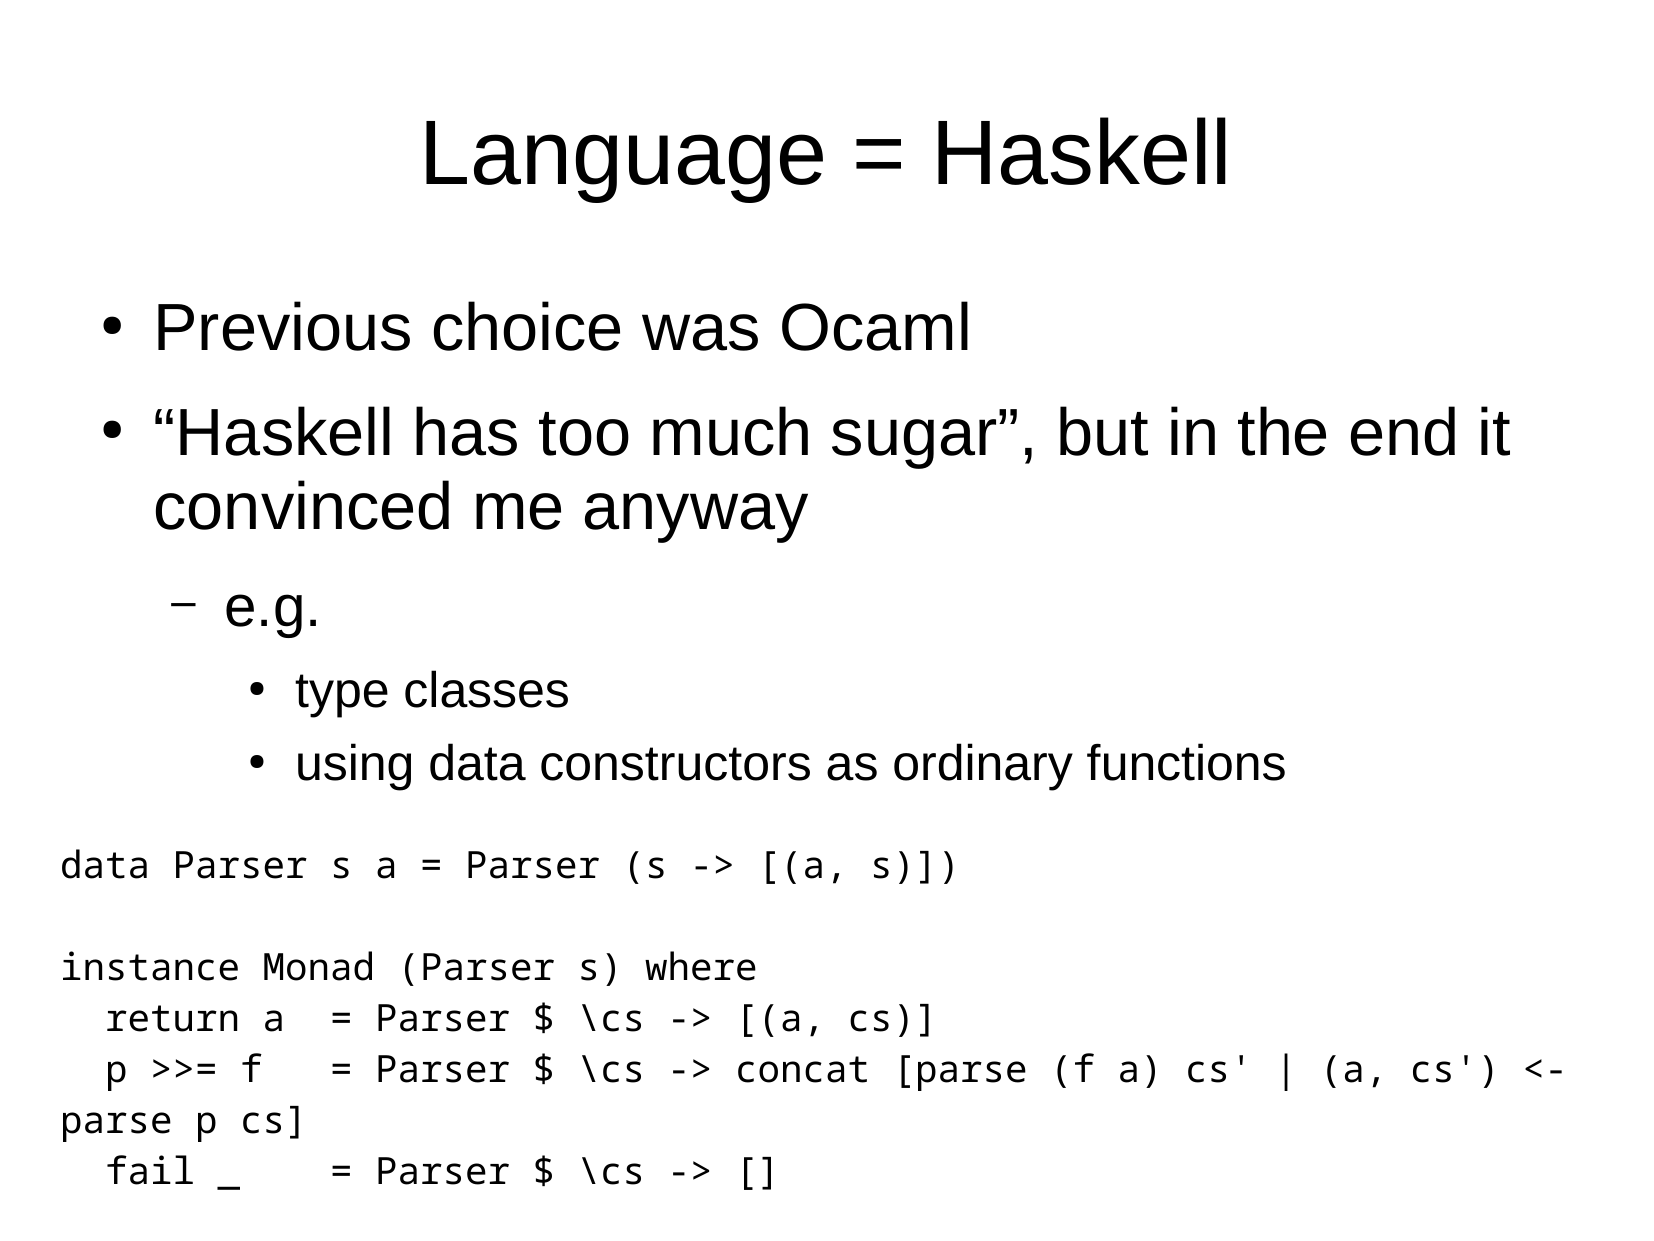

# Language = Haskell
Previous choice was Ocaml
“Haskell has too much sugar”, but in the end it convinced me anyway
e.g.
type classes
using data constructors as ordinary functions
data Parser s a = Parser (s -> [(a, s)])
instance Monad (Parser s) where
 return a = Parser $ \cs -> [(a, cs)]
 p >>= f = Parser $ \cs -> concat [parse (f a) cs' | (a, cs') <- parse p cs]
 fail _ = Parser $ \cs -> []
tuple = [ Tuple e1 e2 | “(“ ← next, e1 ← expr, “,” ← next, e2 ← expr, “)” ← next ]